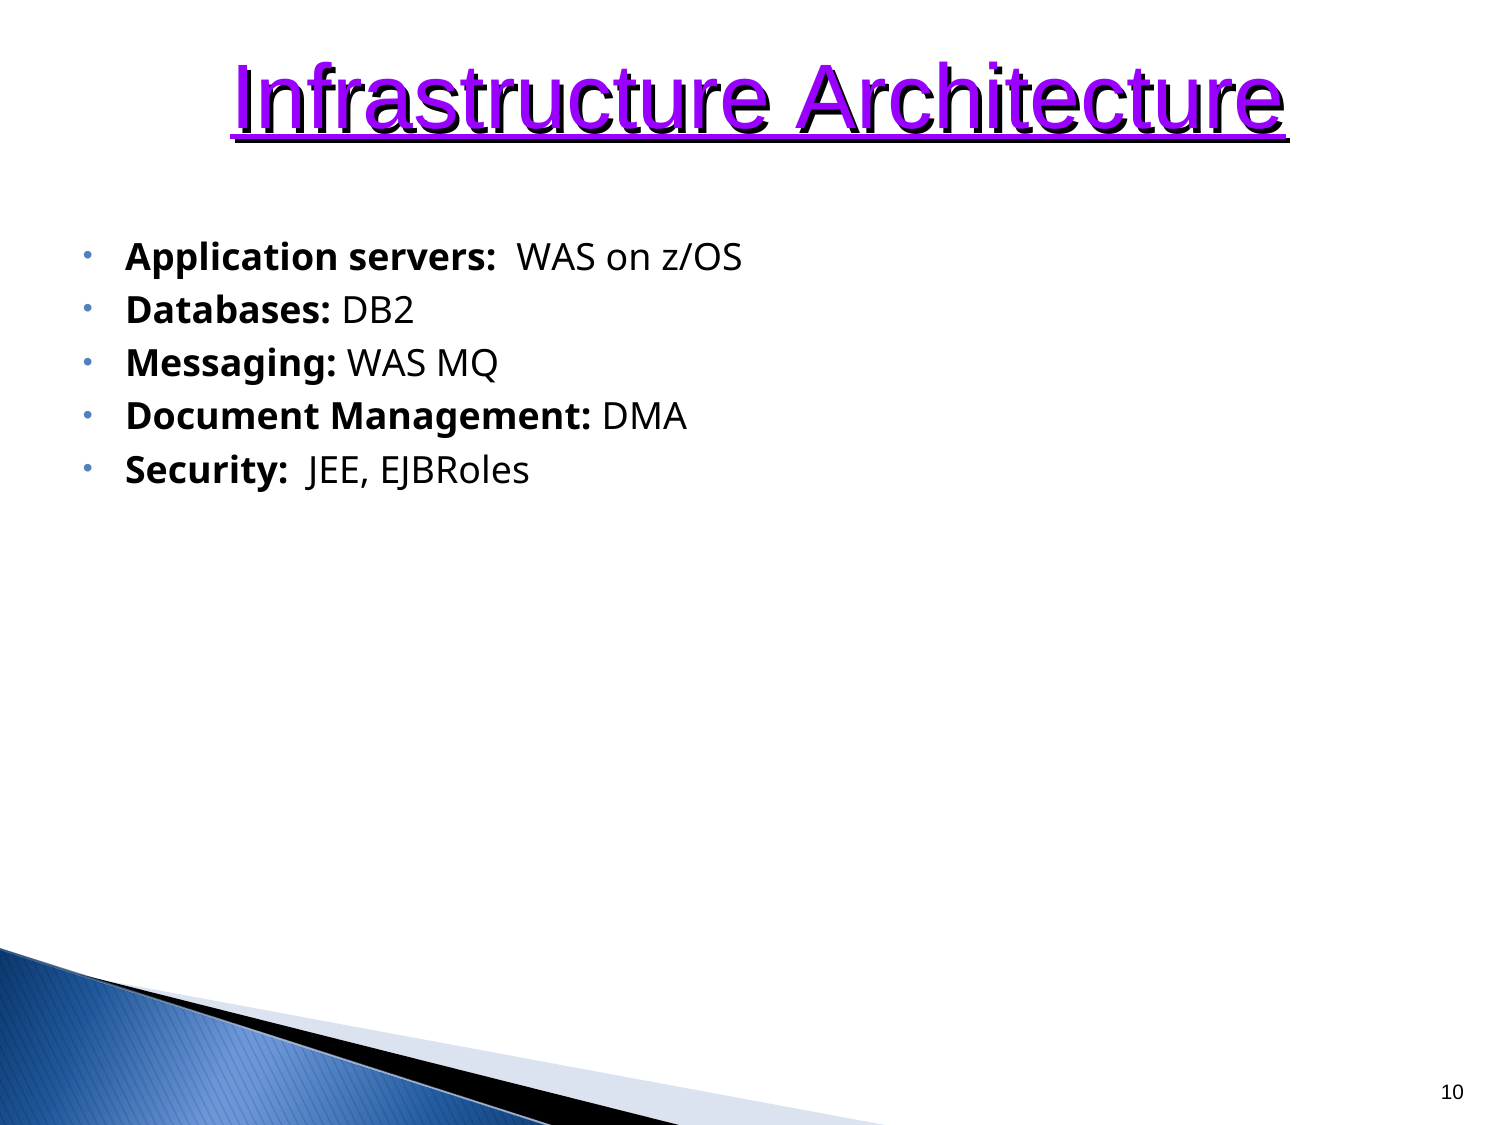

Infrastructure Architecture
# Application servers: WAS on z/OS
Databases: DB2
Messaging: WAS MQ
Document Management: DMA
Security: JEE, EJBRoles